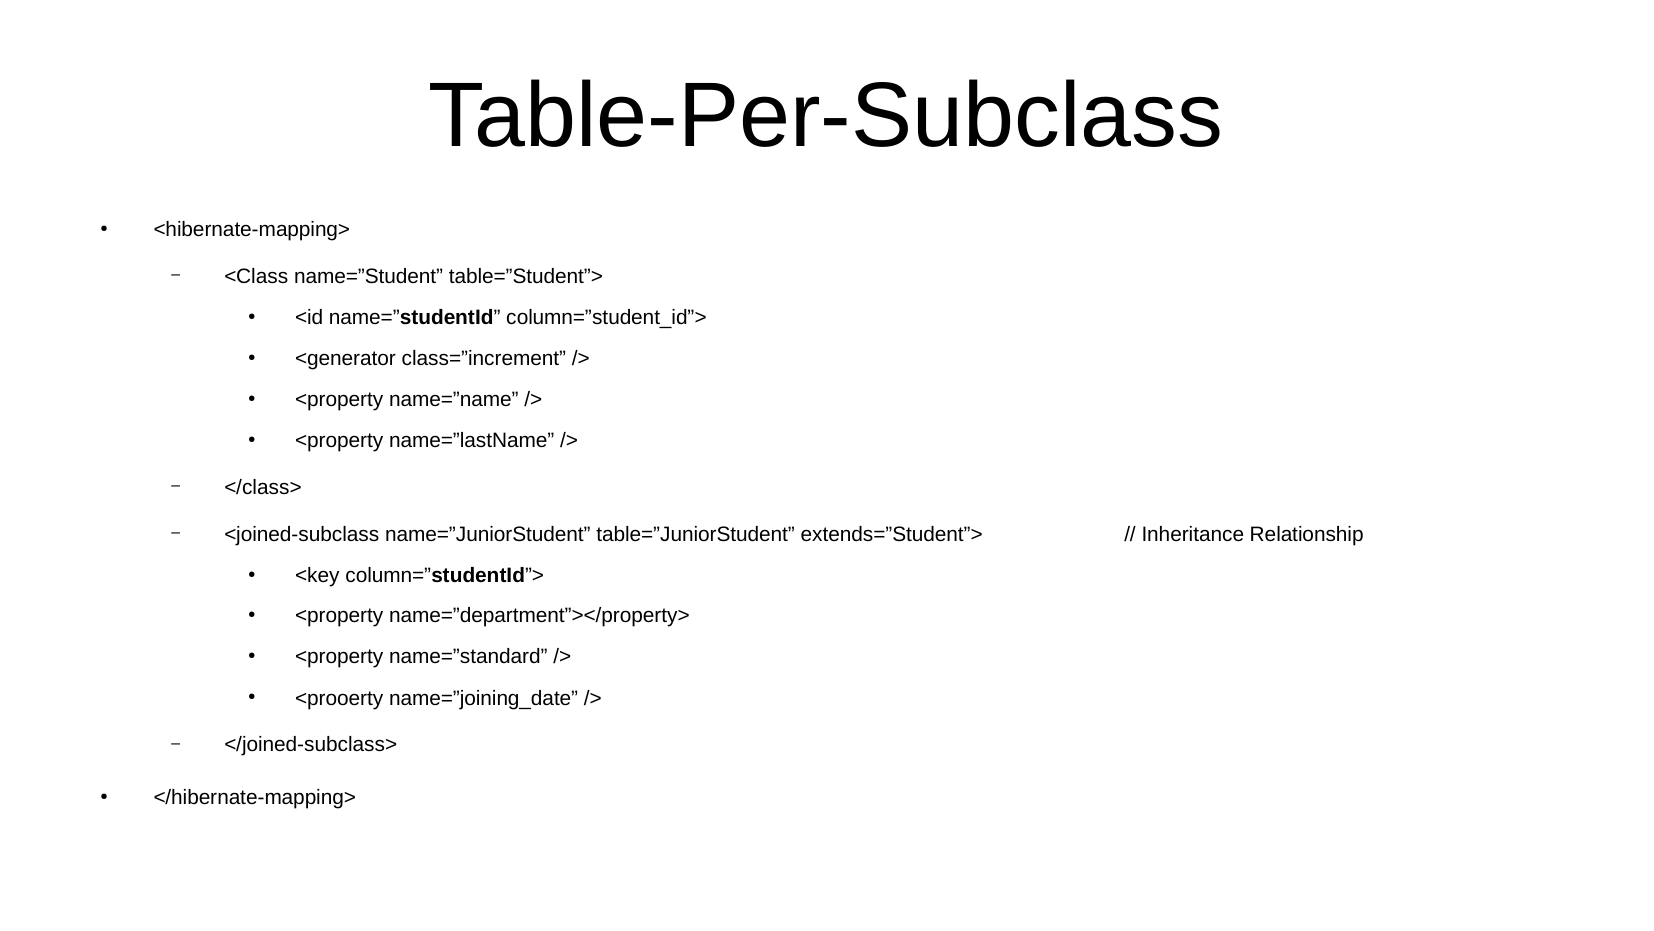

# Table-Per-Subclass
<hibernate-mapping>
<Class name=”Student” table=”Student”>
<id name=”studentId” column=”student_id”>
<generator class=”increment” />
<property name=”name” />
<property name=”lastName” />
</class>
<joined-subclass name=”JuniorStudent” table=”JuniorStudent” extends=”Student”>		// Inheritance Relationship
<key column=”studentId”>
<property name=”department”></property>
<property name=”standard” />
<prooerty name=”joining_date” />
</joined-subclass>
</hibernate-mapping>